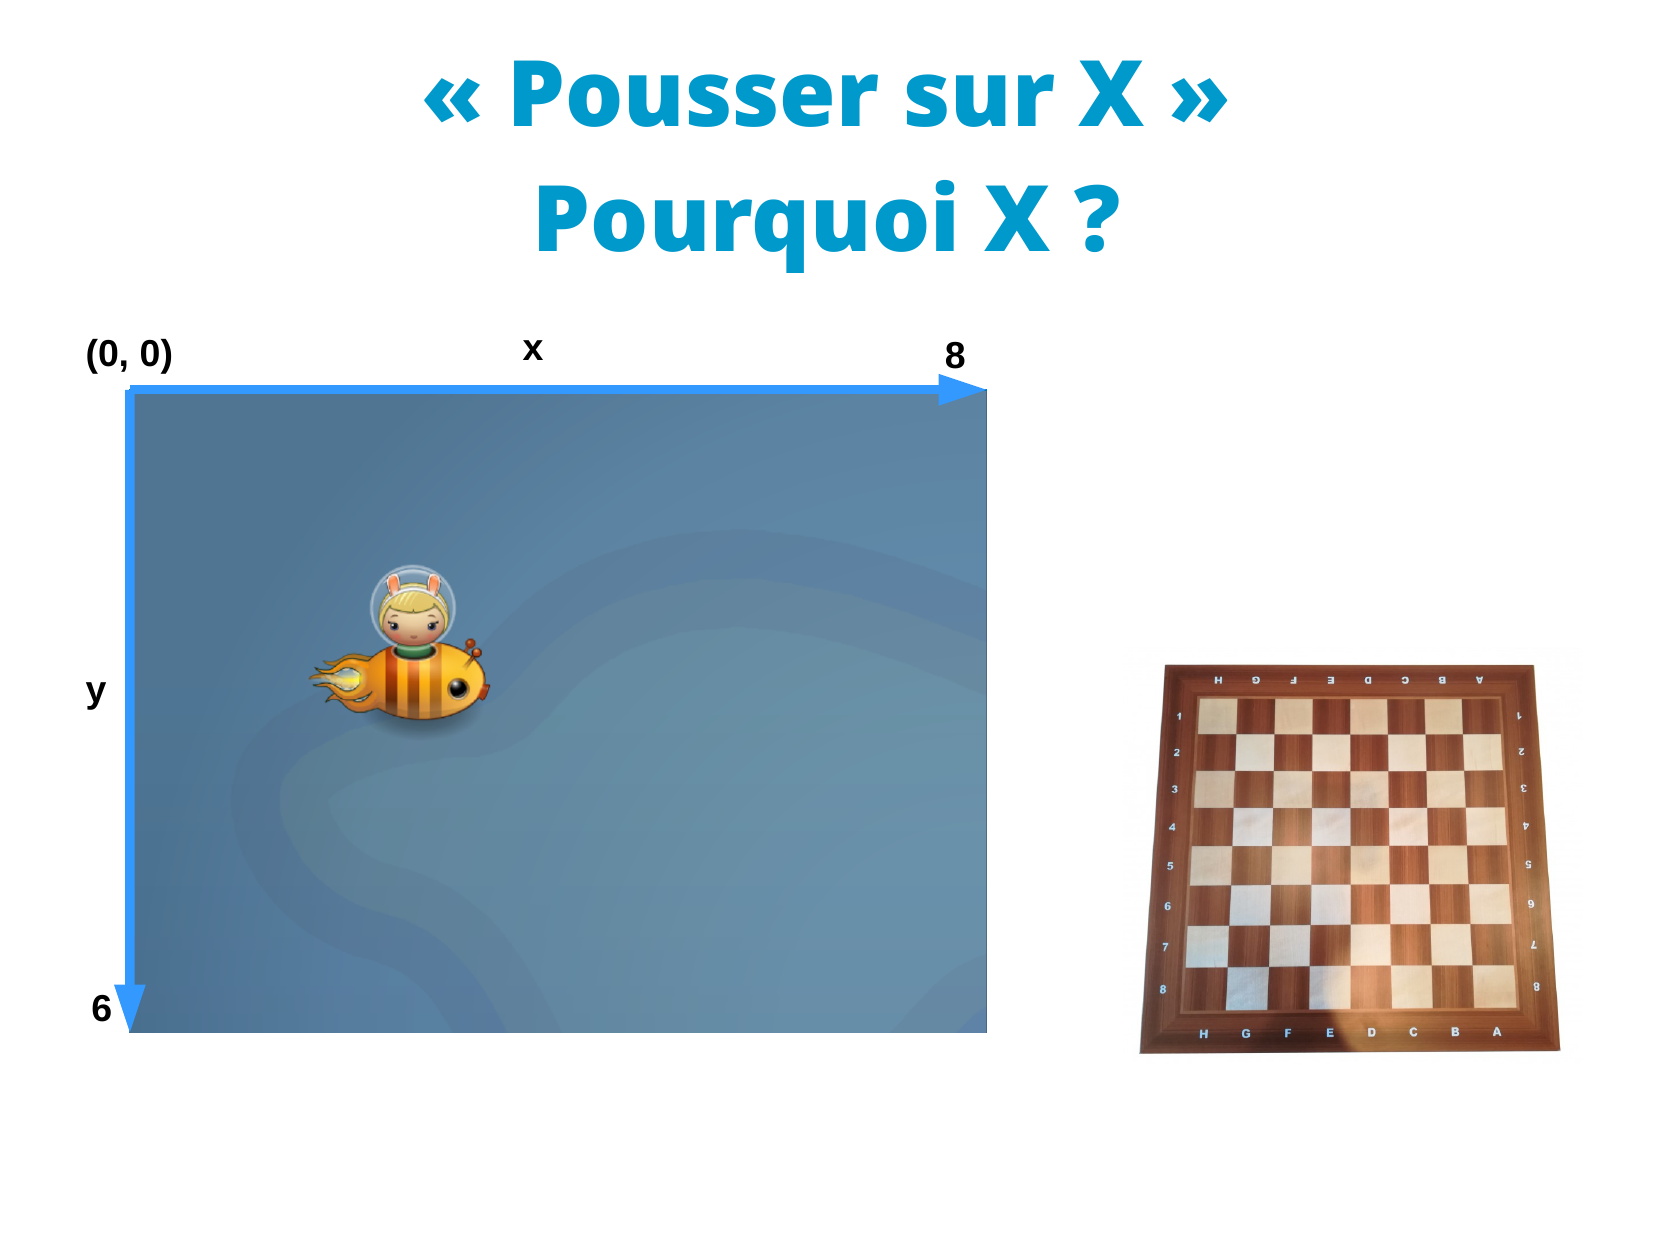

# « Pousser sur X » Pourquoi X ?
x
(0, 0)
8
y
6